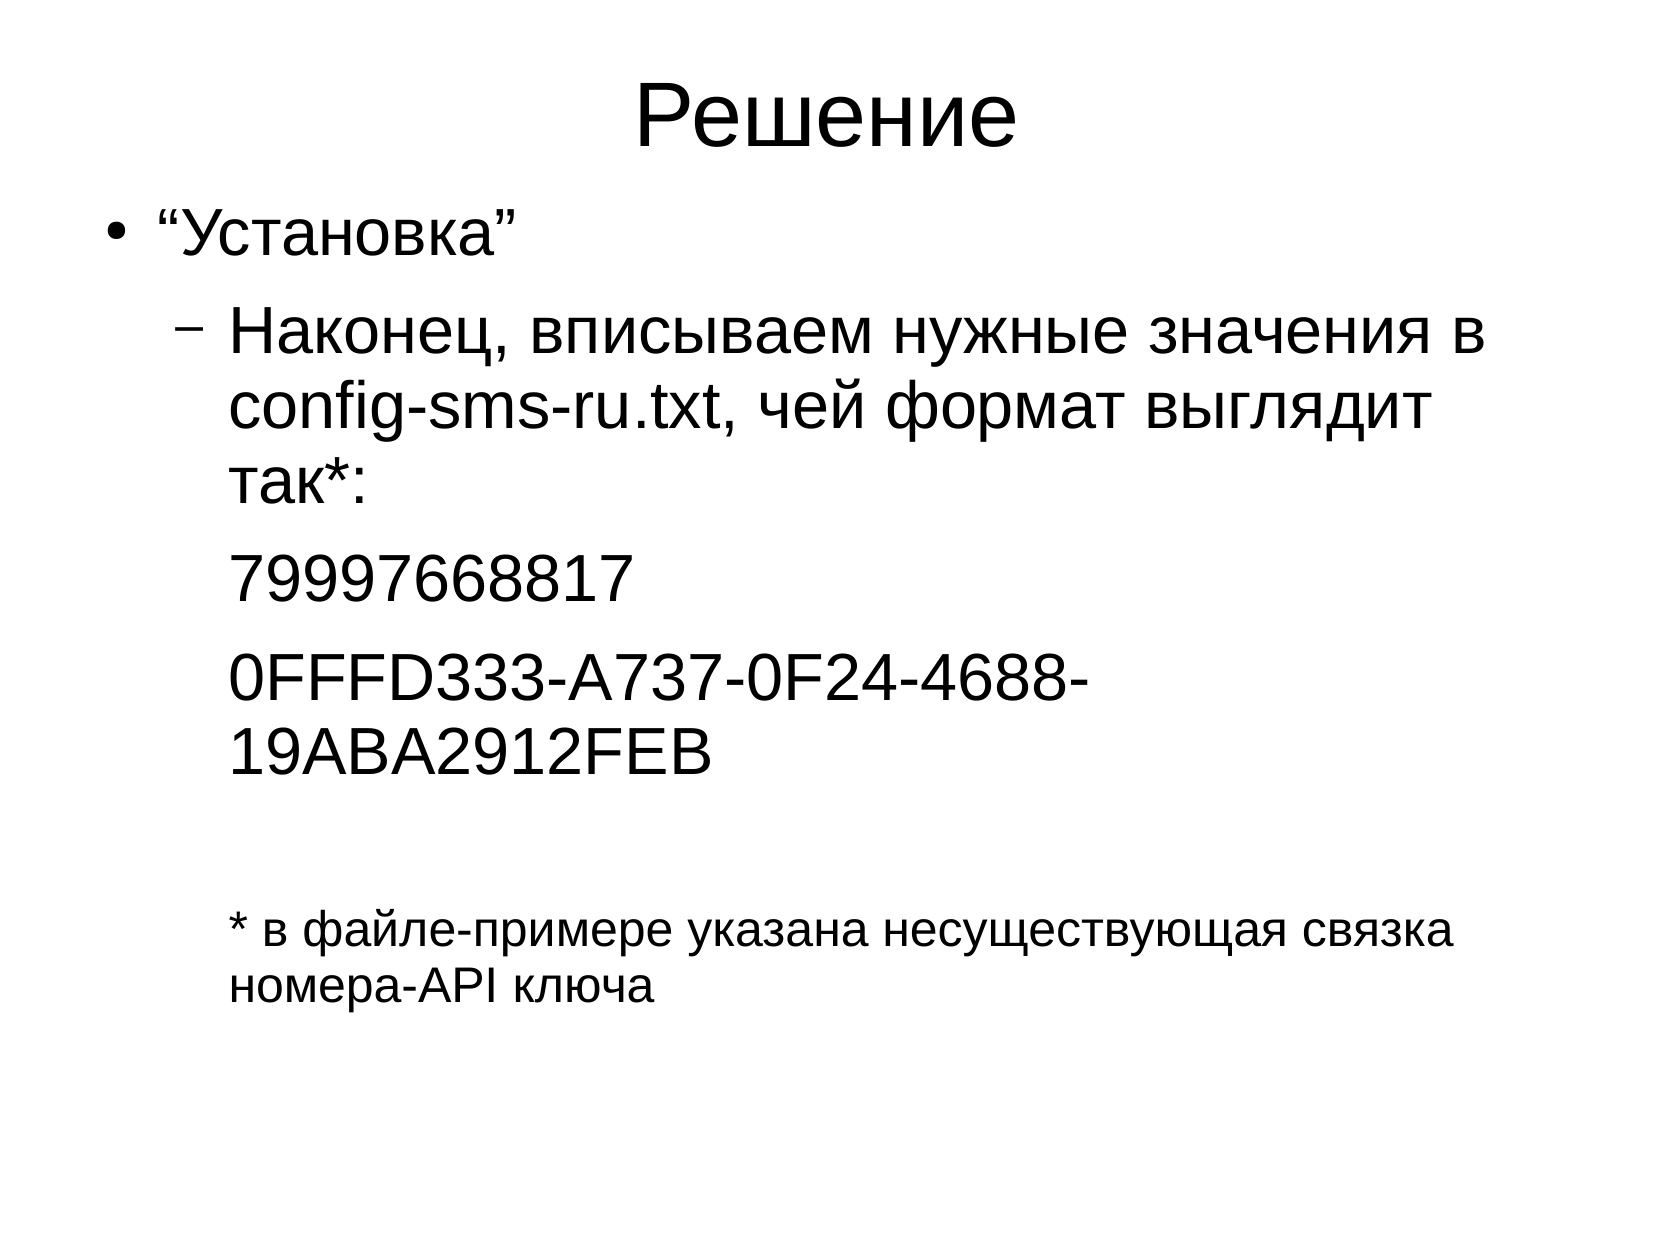

# Решение
“Установка”
Наконец, вписываем нужные значения в config-sms-ru.txt, чей формат выглядит так*:
79997668817
0FFFD333-A737-0F24-4688-19ABA2912FEB
* в файле-примере указана несуществующая связка номера-API ключа